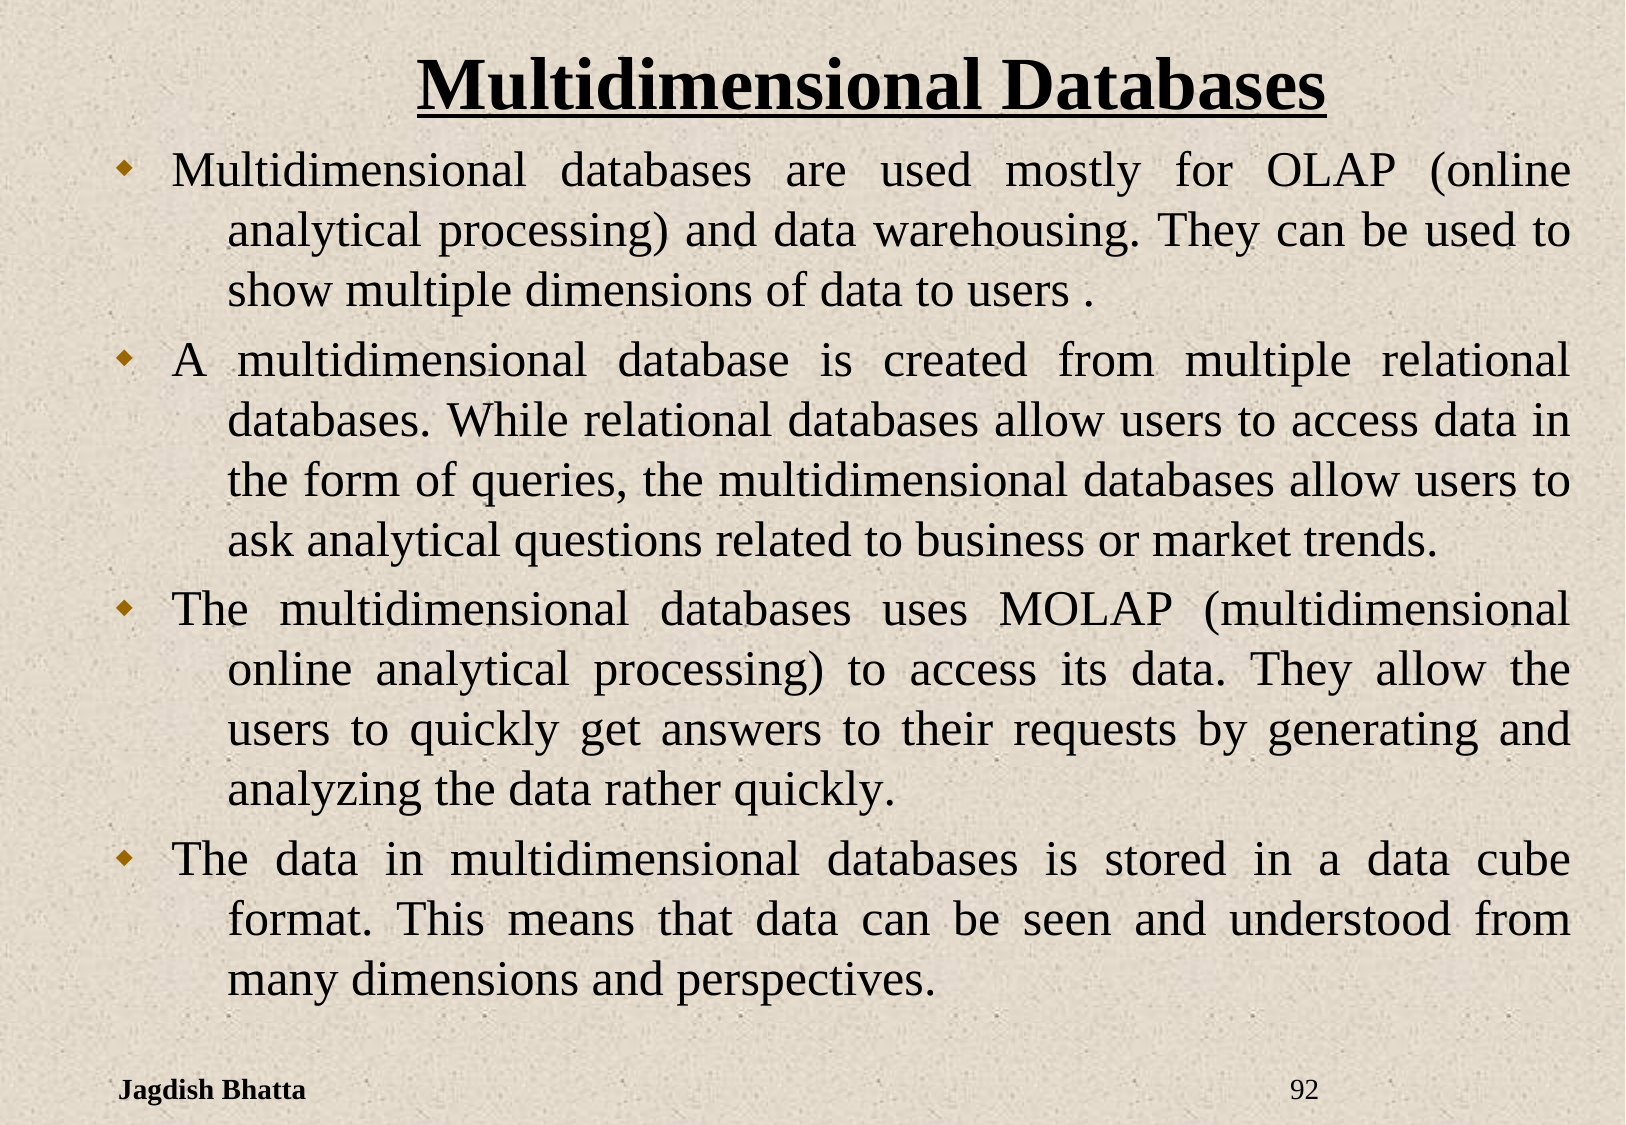

# Multidimensional Databases
Multidimensional databases are used mostly for OLAP (online analytical processing) and data warehousing. They can be used to show multiple dimensions of data to users .
A multidimensional database is created from multiple relational databases. While relational databases allow users to access data in the form of queries, the multidimensional databases allow users to ask analytical questions related to business or market trends.
The multidimensional databases uses MOLAP (multidimensional online analytical processing) to access its data. They allow the users to quickly get answers to their requests by generating and analyzing the data rather quickly.
The data in multidimensional databases is stored in a data cube format. This means that data can be seen and understood from many dimensions and perspectives.
Jagdish Bhatta
91